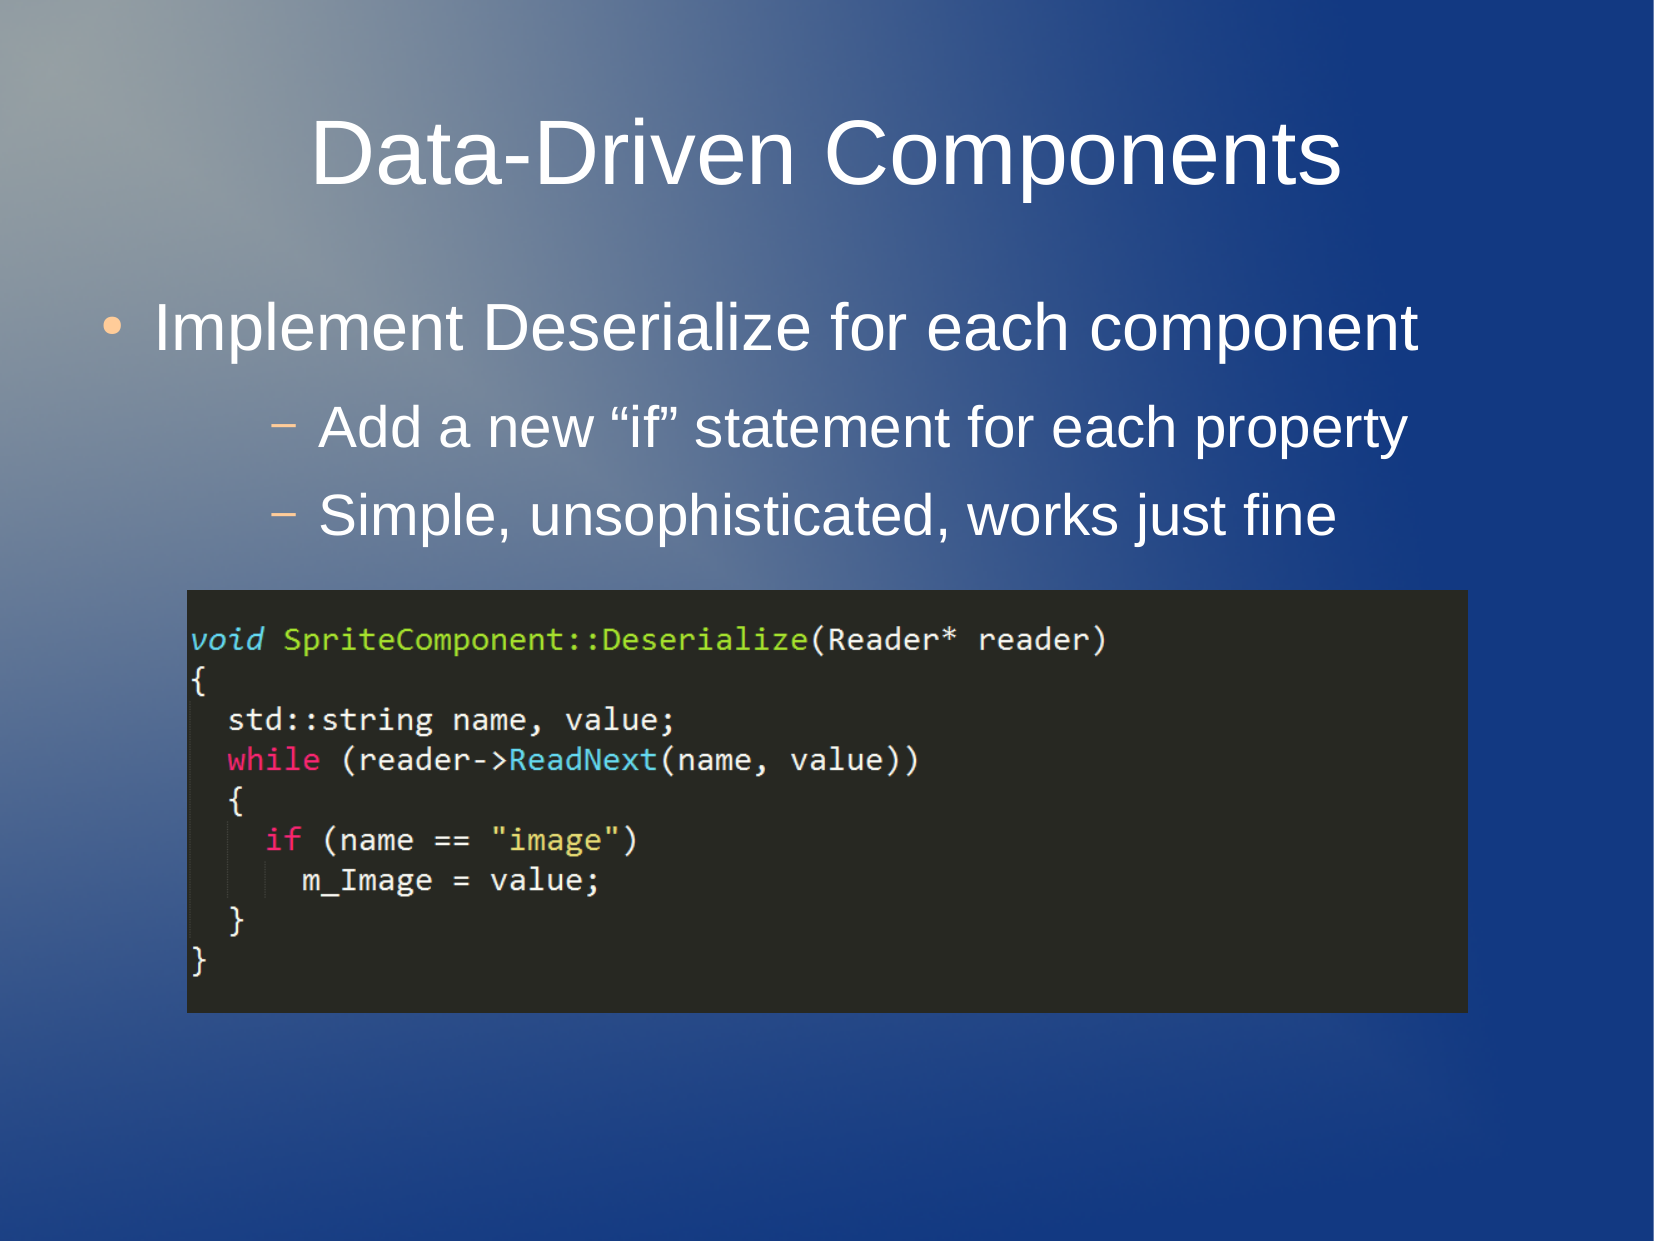

# Data-Driven Components
Implement Deserialize for each component
Add a new “if” statement for each property
Simple, unsophisticated, works just fine